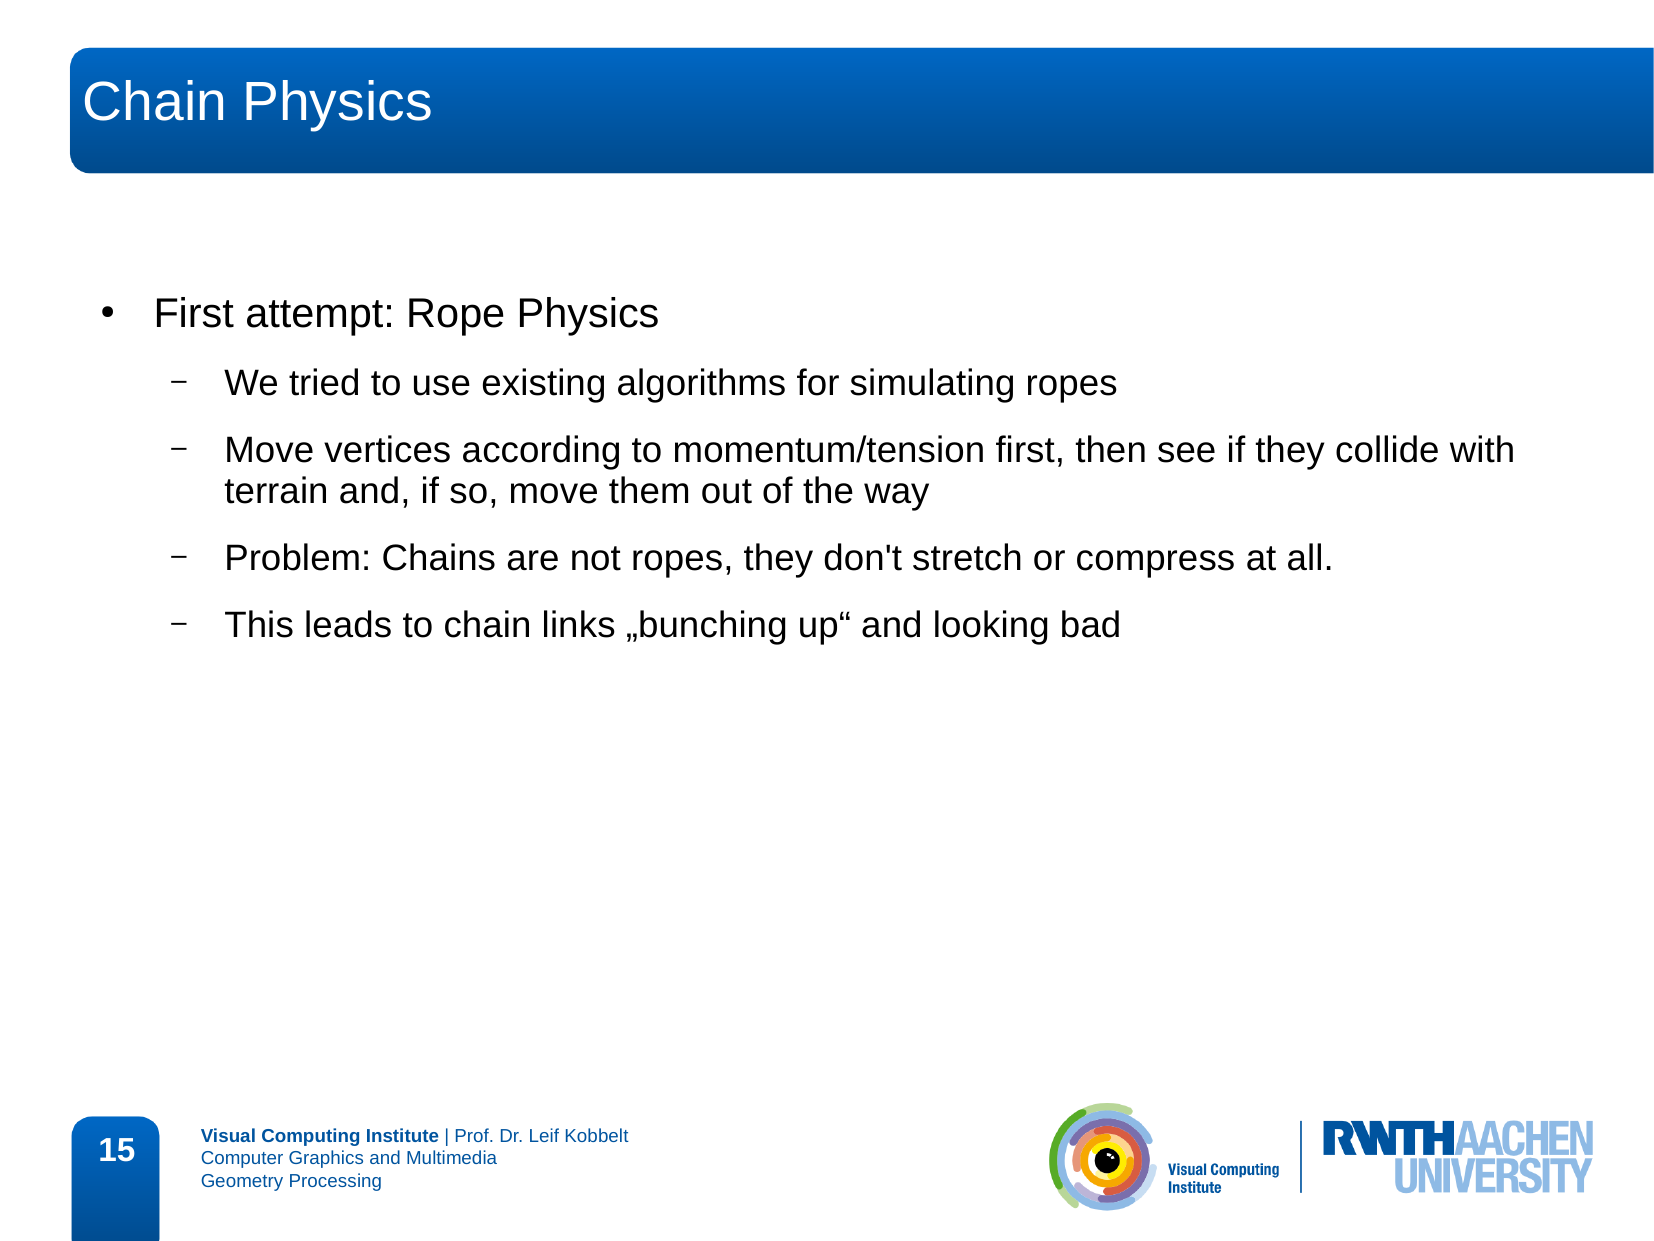

# Chain Physics
First attempt: Rope Physics
We tried to use existing algorithms for simulating ropes
Move vertices according to momentum/tension first, then see if they collide with terrain and, if so, move them out of the way
Problem: Chains are not ropes, they don't stretch or compress at all.
This leads to chain links „bunching up“ and looking bad